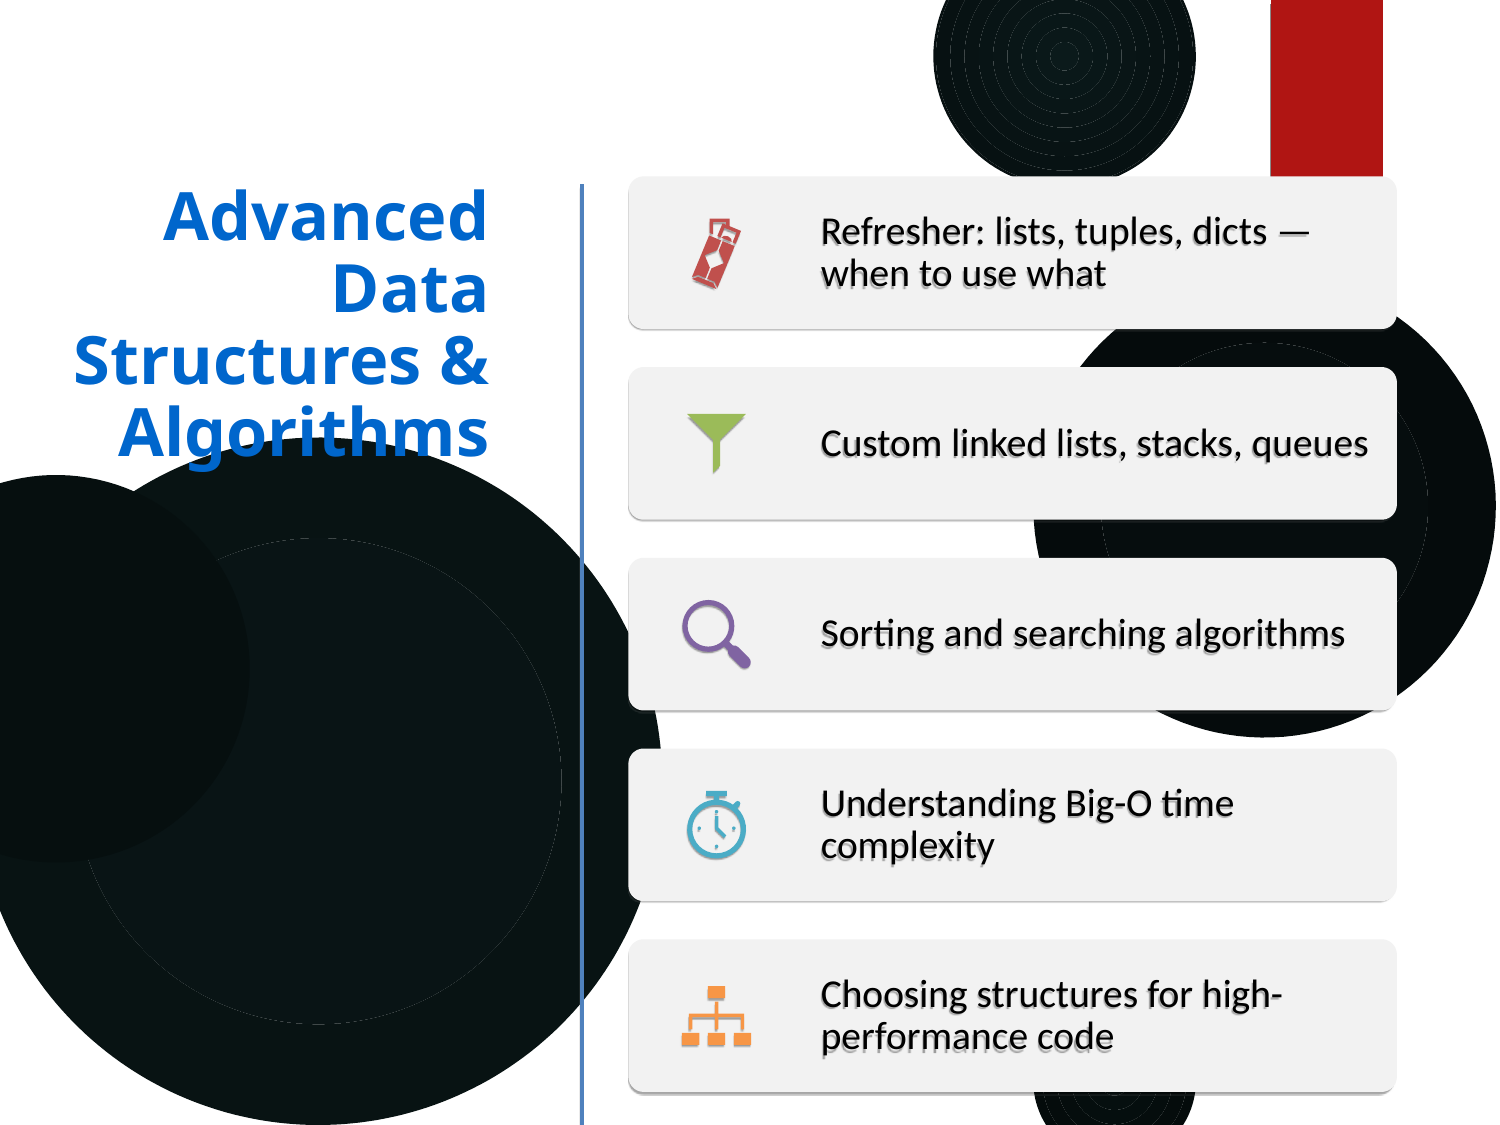

# Advanced Data Structures & Algorithms
Refresher: lists, tuples, dicts — when to use what
Custom linked lists, stacks, queues
Sorting and searching algorithms
Understanding Big-O time complexity
Choosing structures for high-performance code